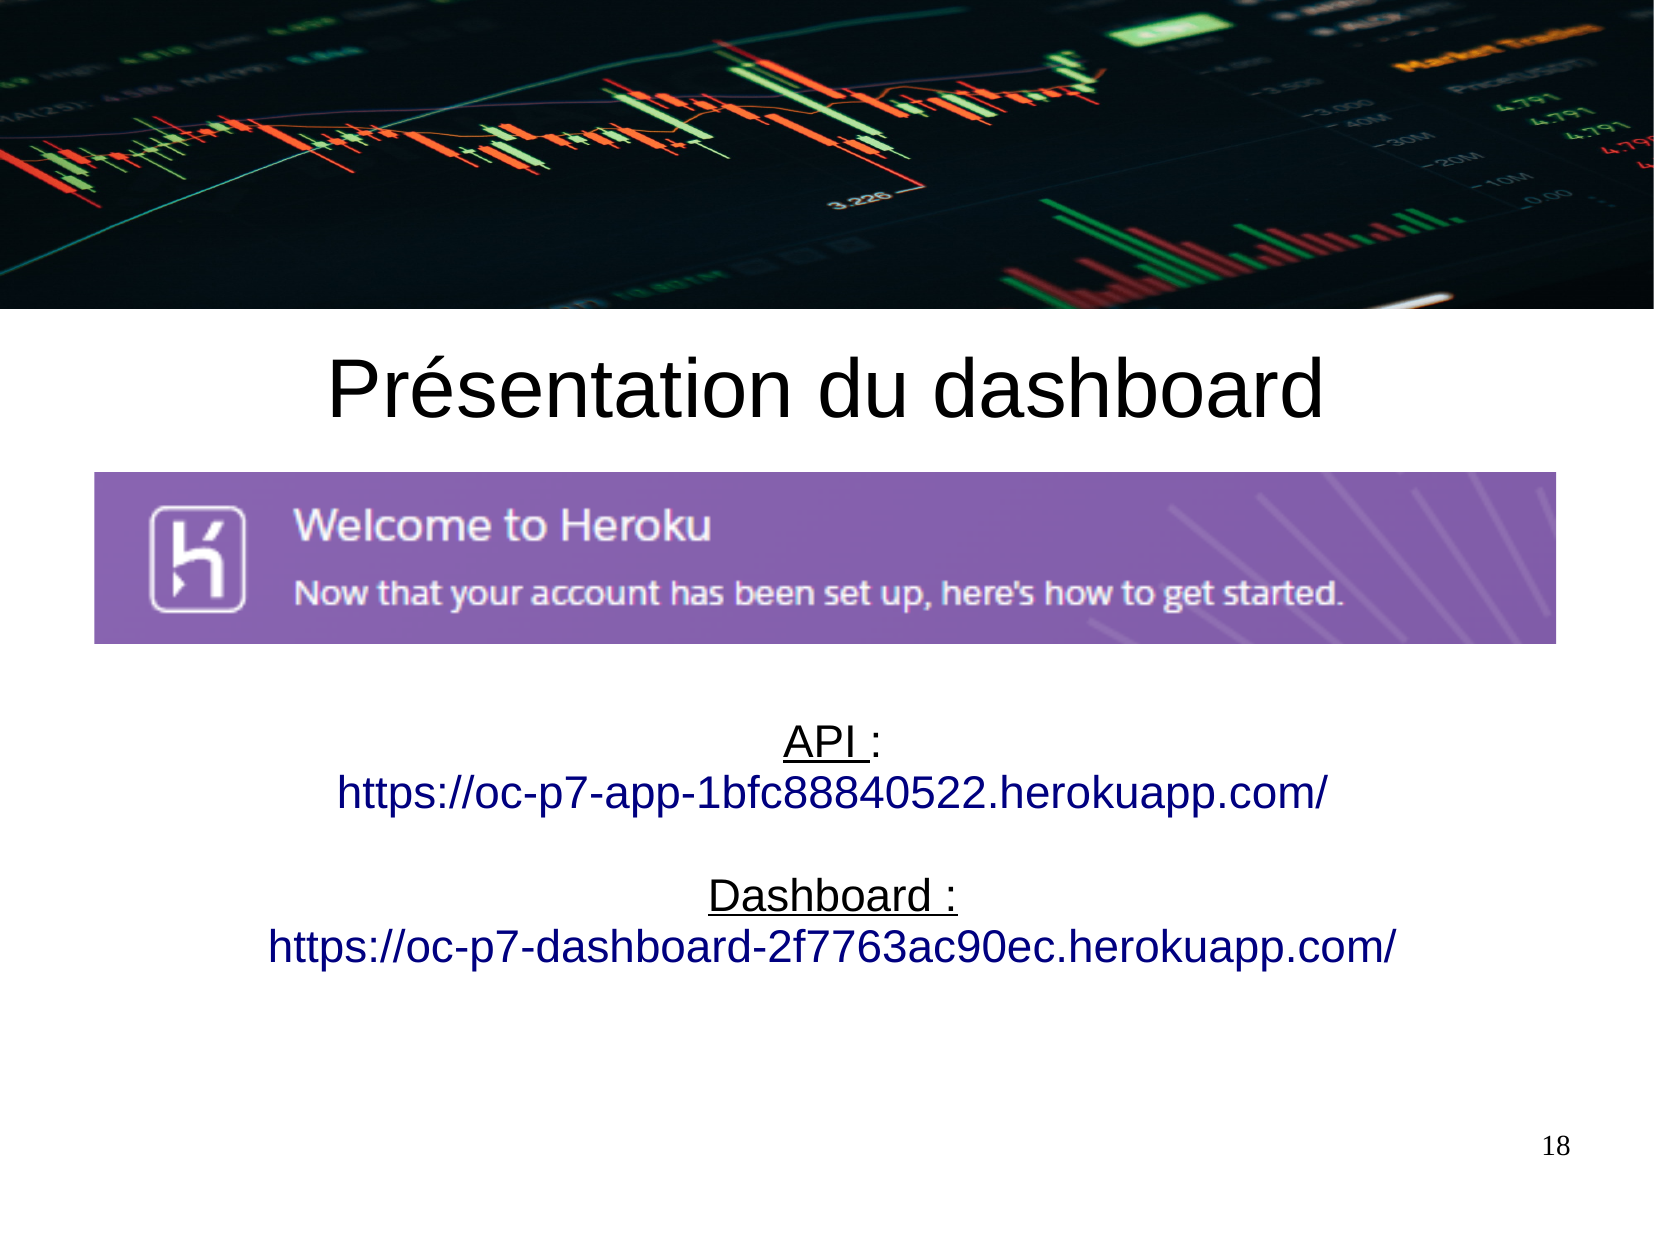

Présentation du dashboard
API :
https://oc-p7-app-1bfc88840522.herokuapp.com/
Dashboard :
https://oc-p7-dashboard-2f7763ac90ec.herokuapp.com/
18